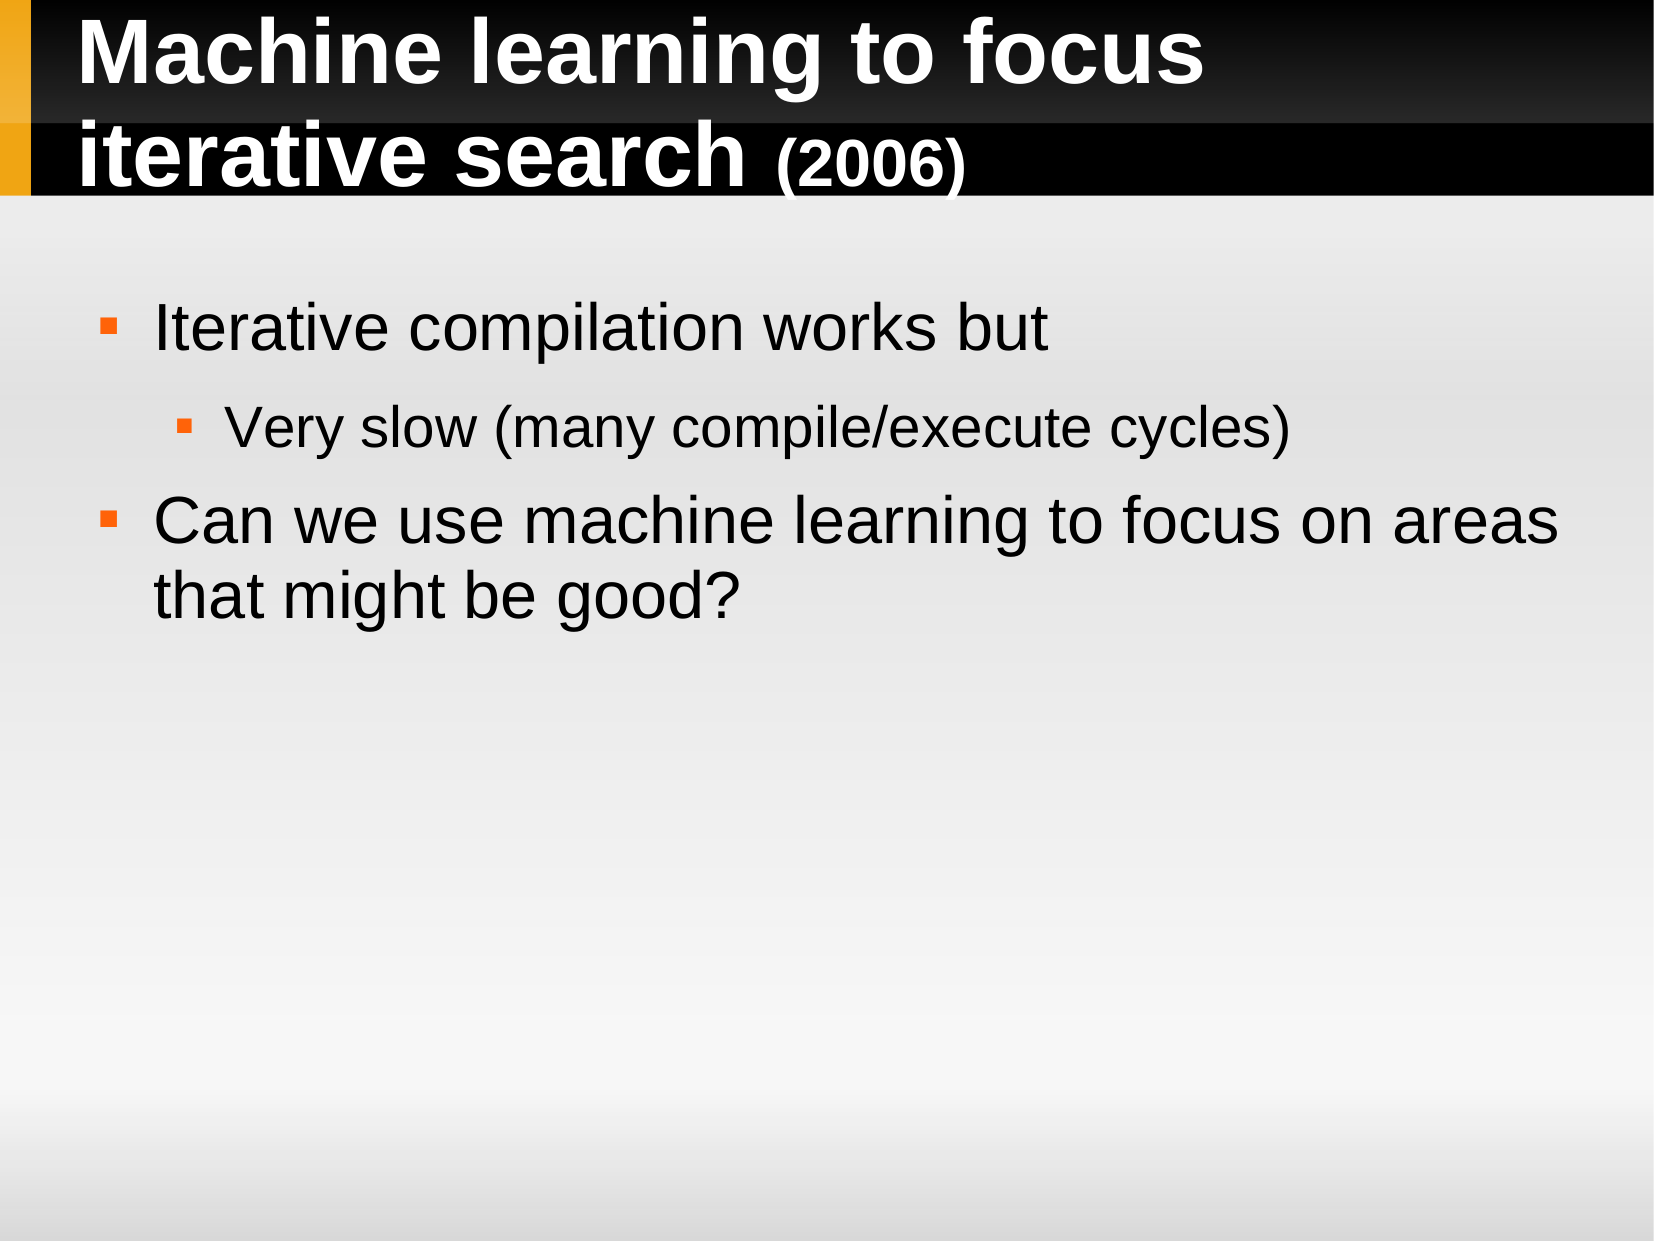

# Machine learning to focus iterative search (2006)
Iterative compilation works but
Very slow (many compile/execute cycles)
Can we use machine learning to focus on areas that might be good?